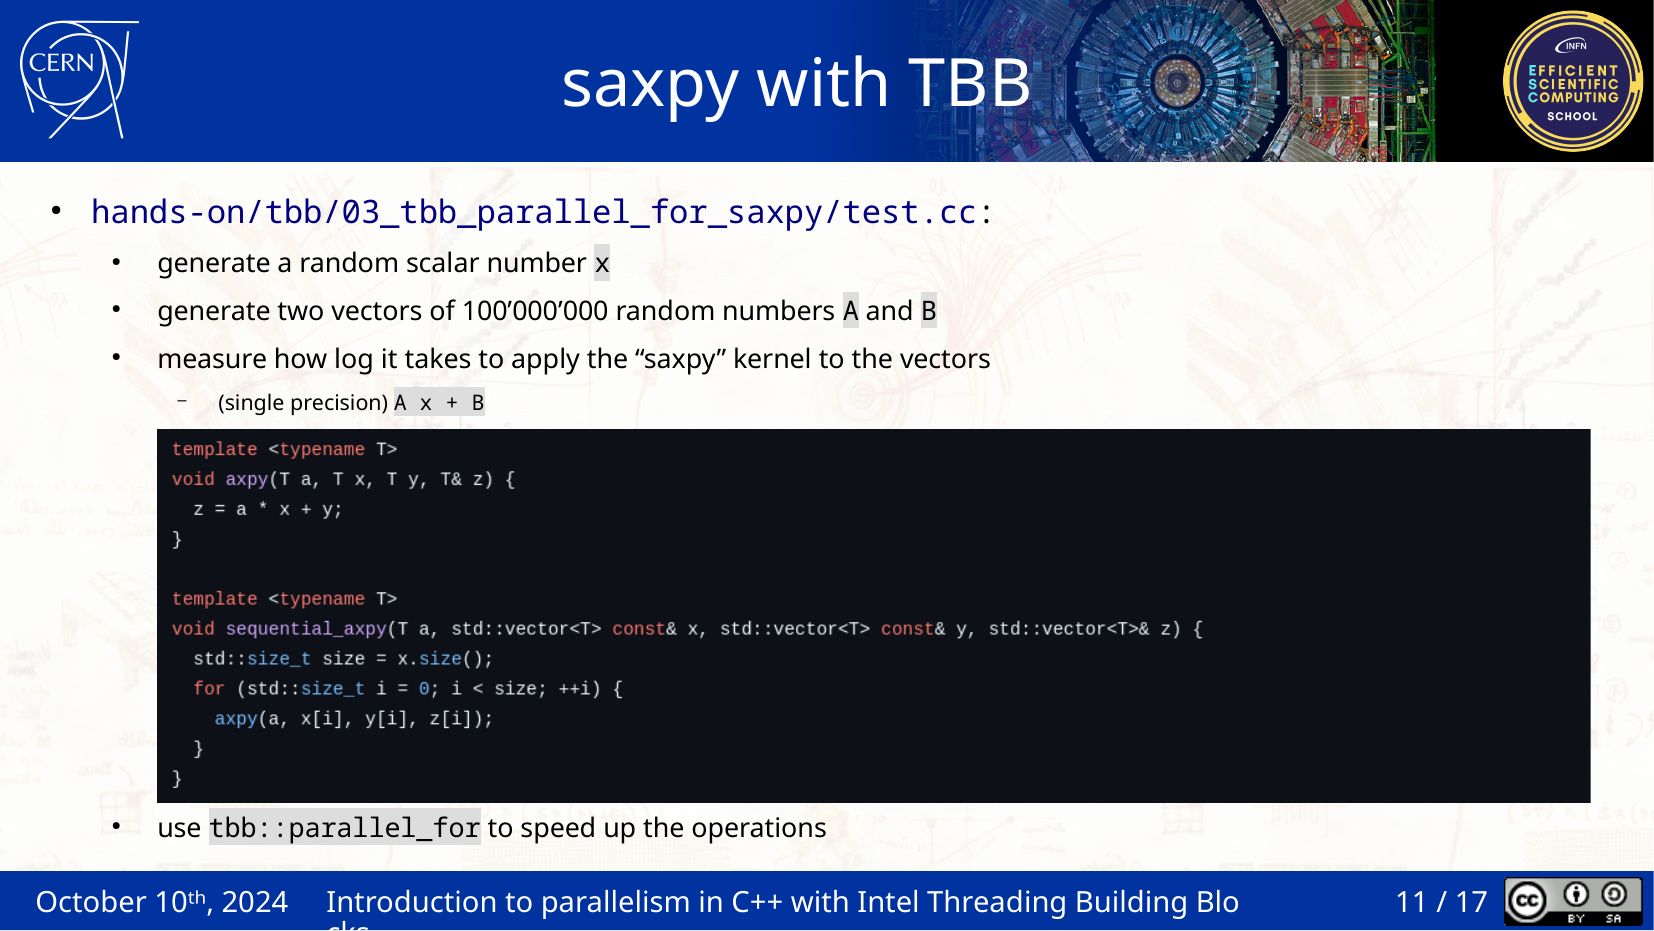

# saxpy with TBB
hands-on/tbb/03_tbb_parallel_for_saxpy/test.cc:
generate a random scalar number x
generate two vectors of 100’000’000 random numbers A and B
measure how log it takes to apply the “saxpy” kernel to the vectors
(single precision) A x + B
use tbb::parallel_for to speed up the operations
October 10ᵗʰ, 2024
Introduction to parallelism in C++ with Intel Threading Building Blocks
11